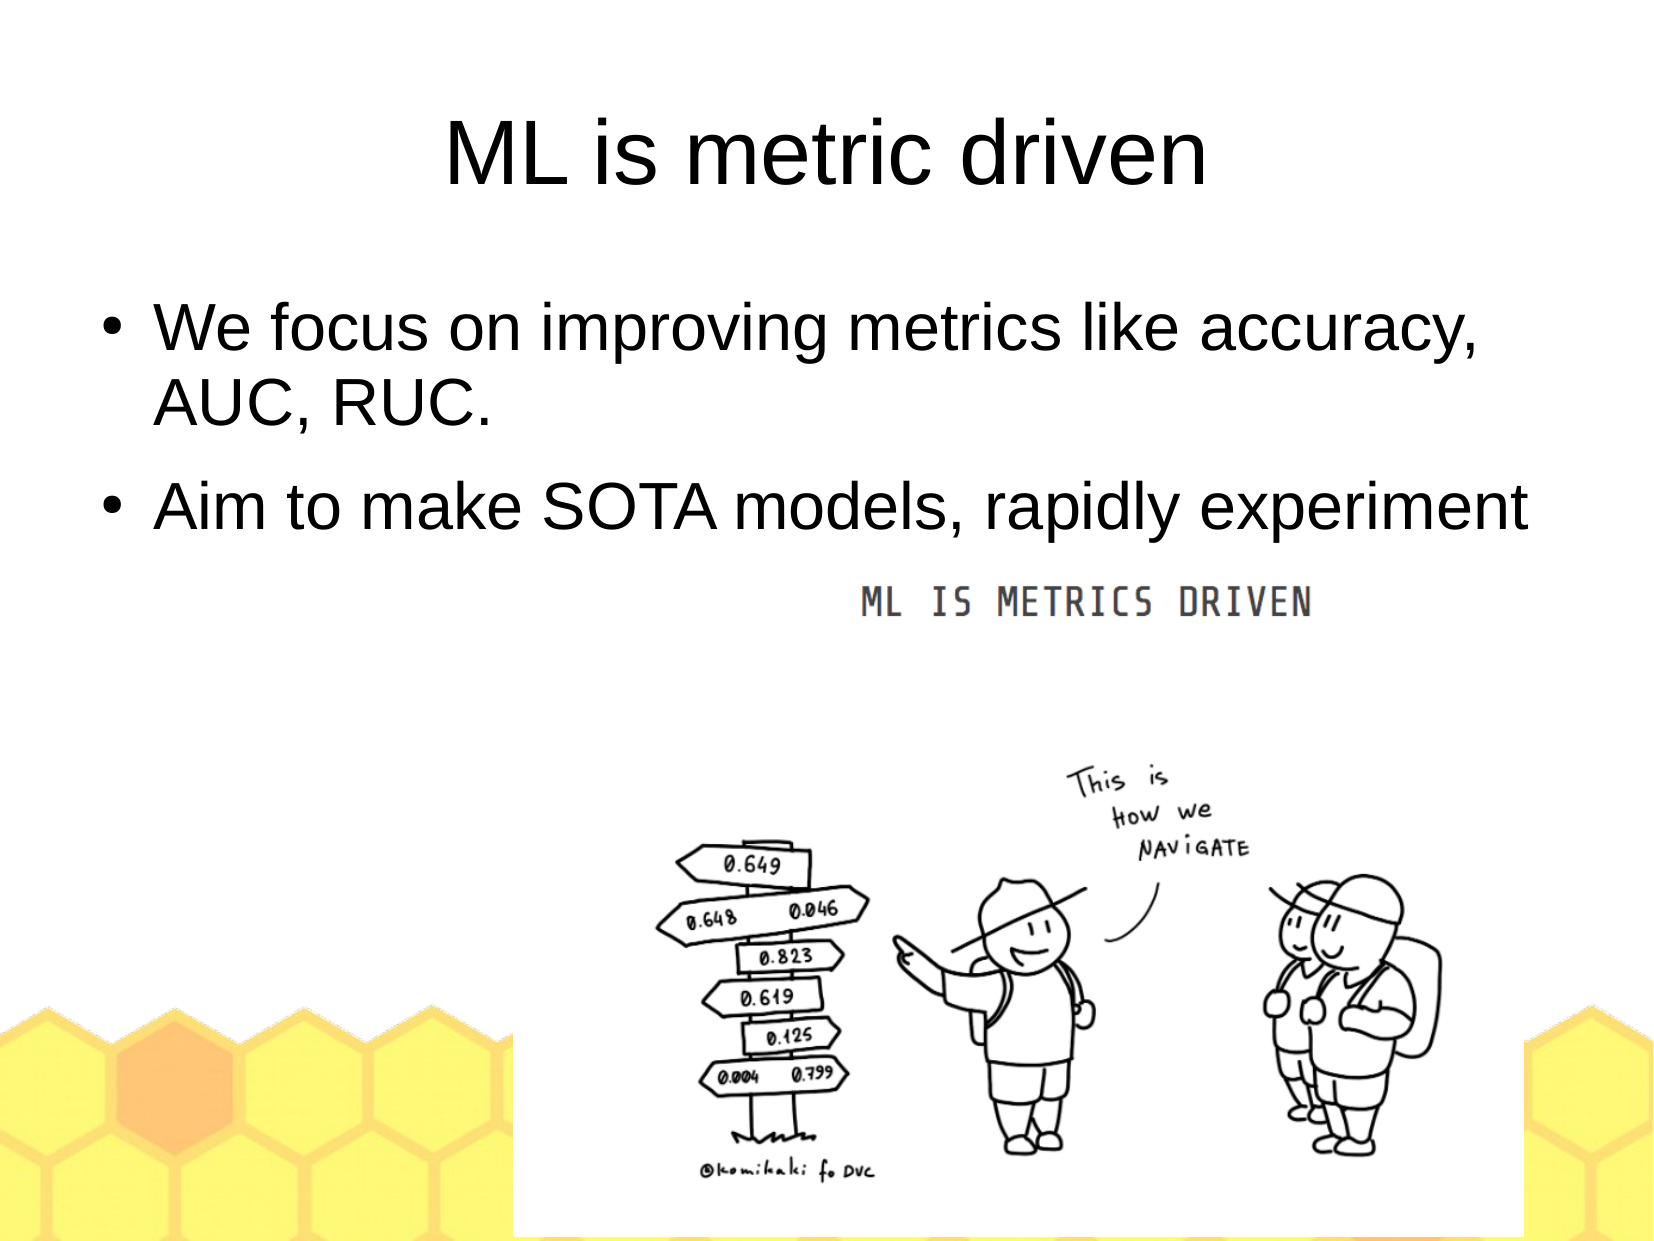

# ML is metric driven
We focus on improving metrics like accuracy, AUC, RUC.
Aim to make SOTA models, rapidly experiment